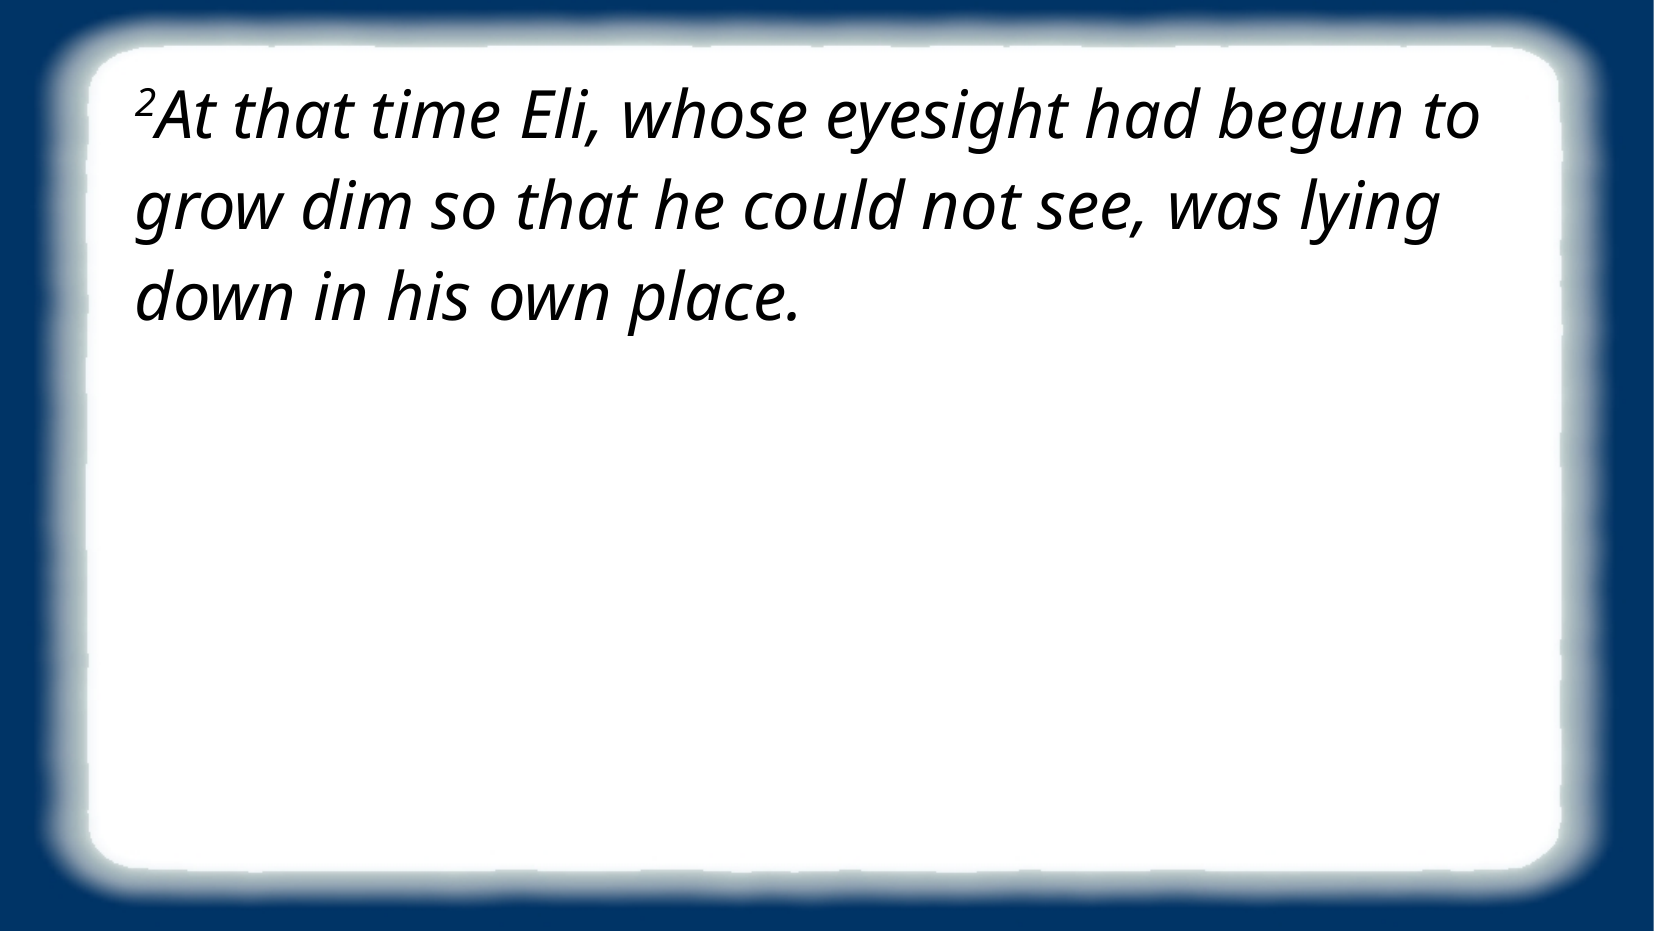

2At that time Eli, whose eyesight had begun to grow dim so that he could not see, was lying down in his own place.